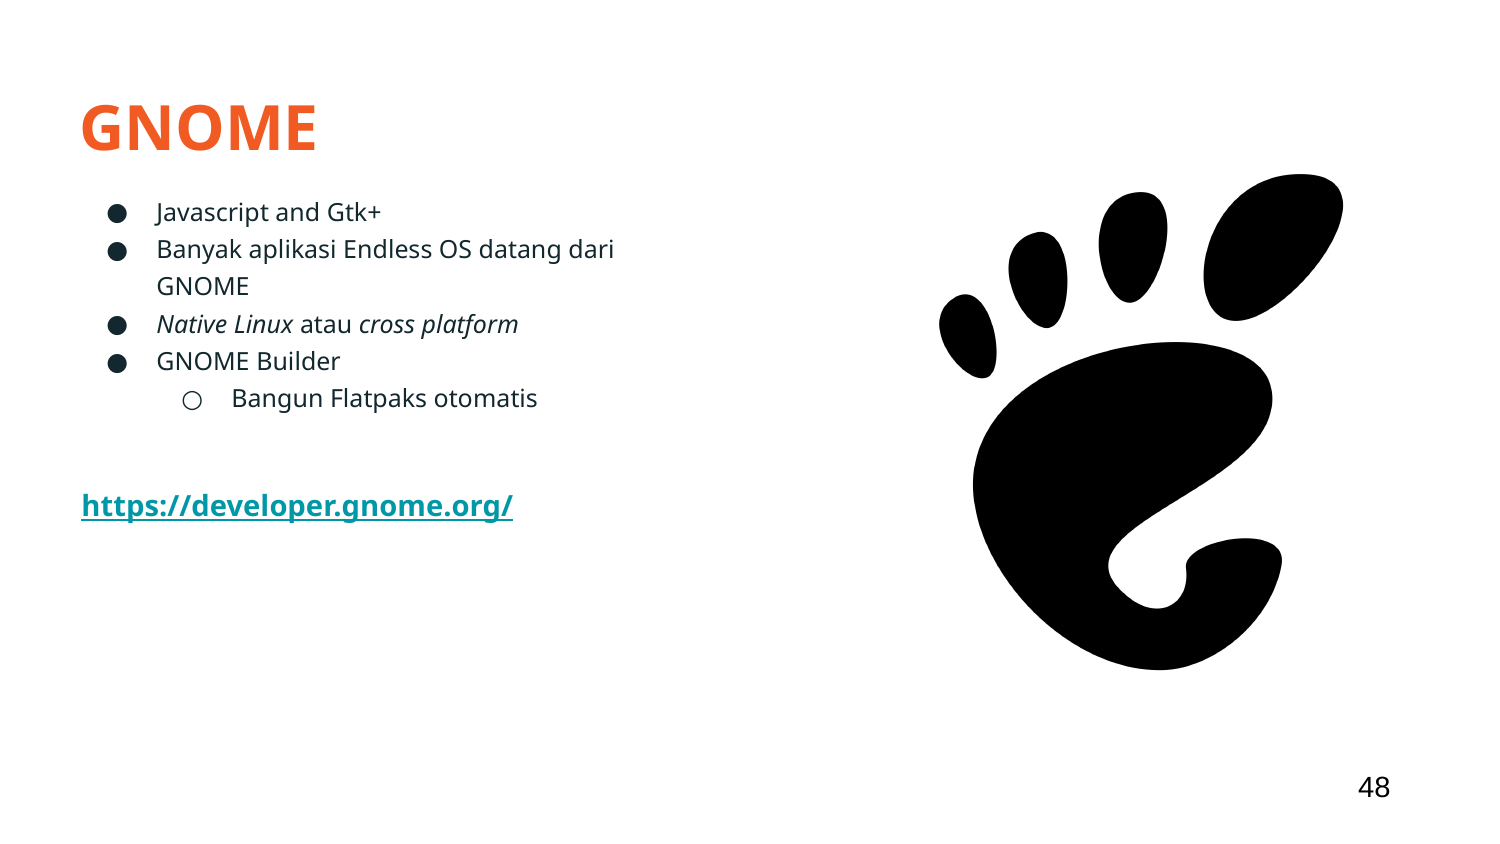

# GNOME
Javascript and Gtk+
Banyak aplikasi Endless OS datang dari GNOME
Native Linux atau cross platform
GNOME Builder
Bangun Flatpaks otomatis
https://developer.gnome.org/